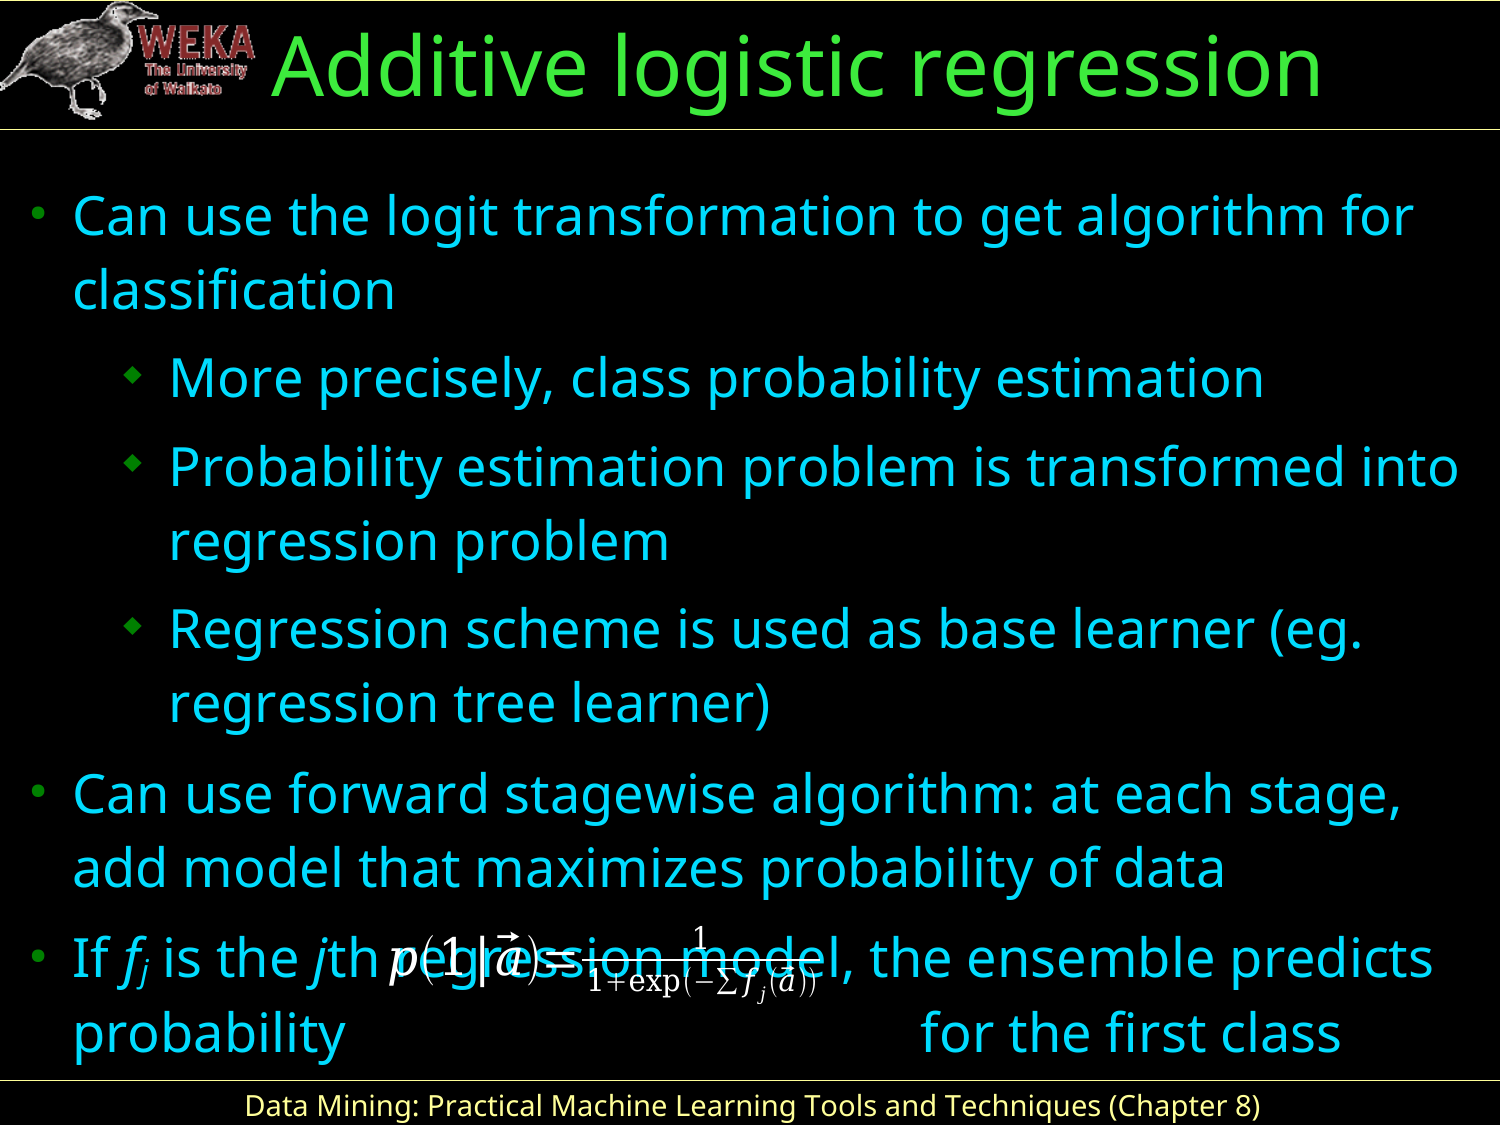

# Additive logistic regression
Can use the logit transformation to get algorithm for classification
More precisely, class probability estimation
Probability estimation problem is transformed into regression problem
Regression scheme is used as base learner (eg. regression tree learner)
Can use forward stagewise algorithm: at each stage, add model that maximizes probability of data
If fj is the jth regression model, the ensemble predicts probability for the first class
Data Mining: Practical Machine Learning Tools and Techniques (Chapter 8)